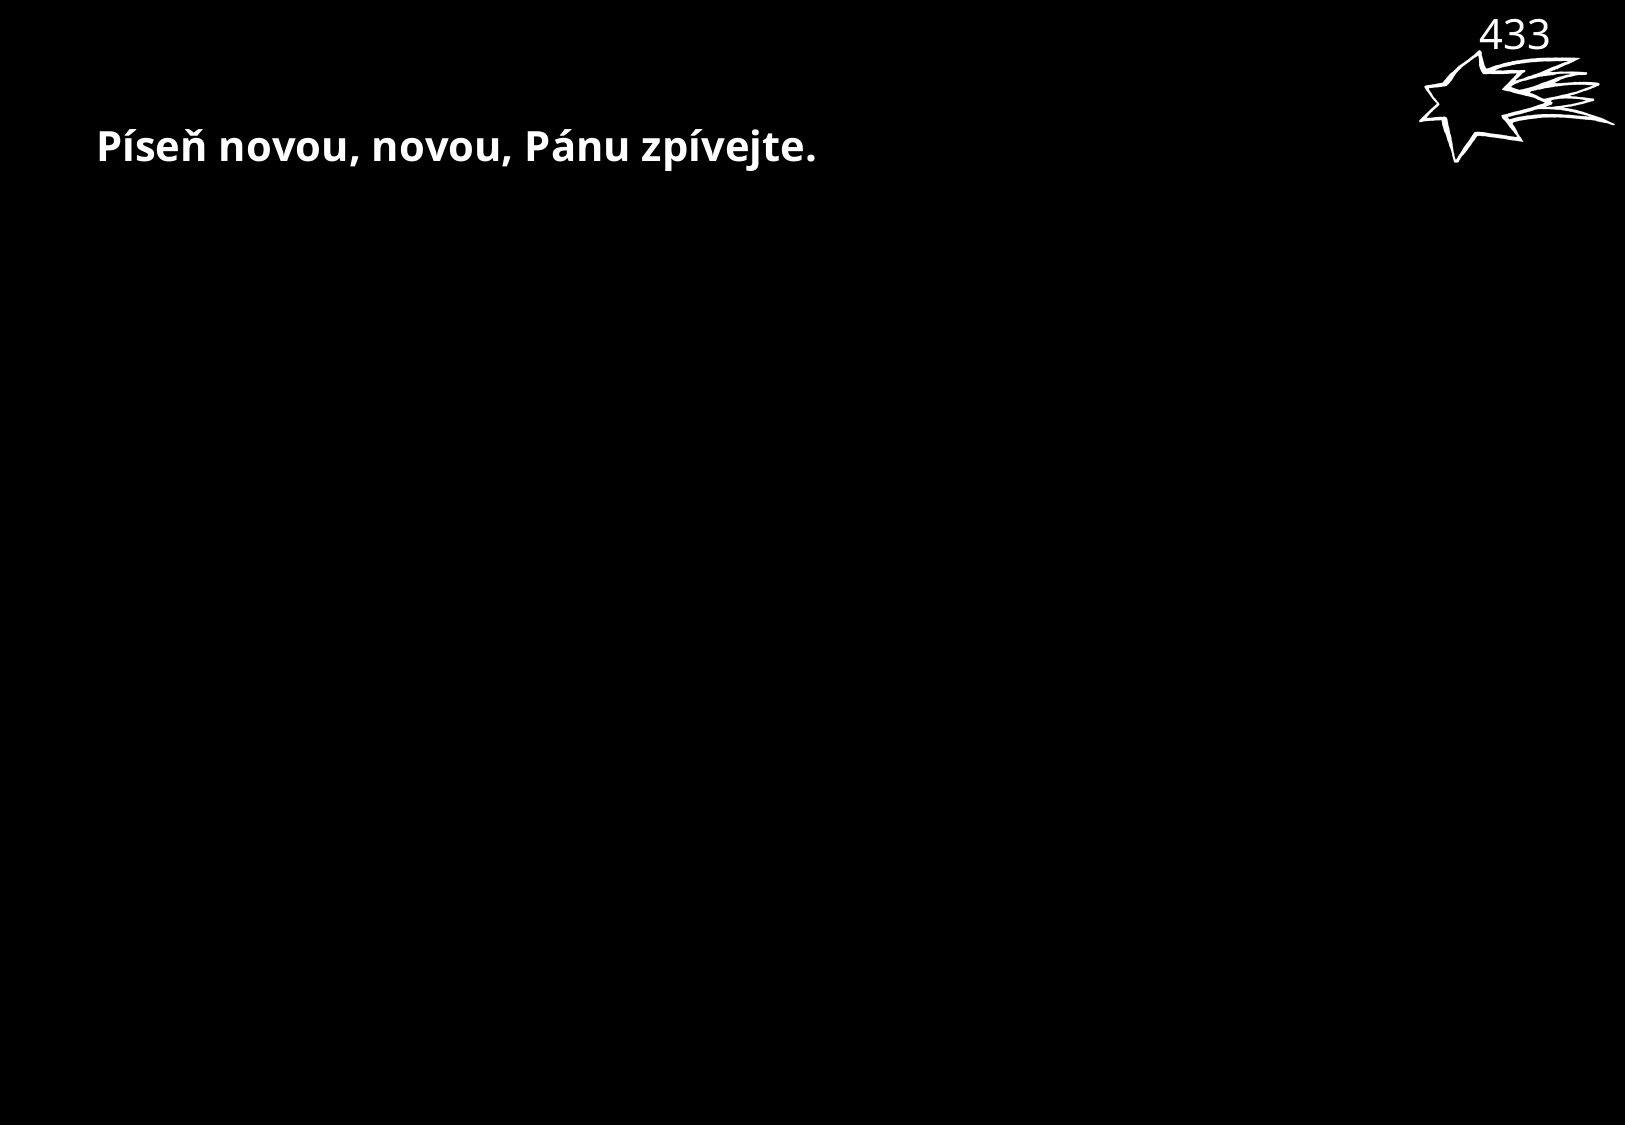

433
# Píseň novou, novou, Pánu zpívejte.